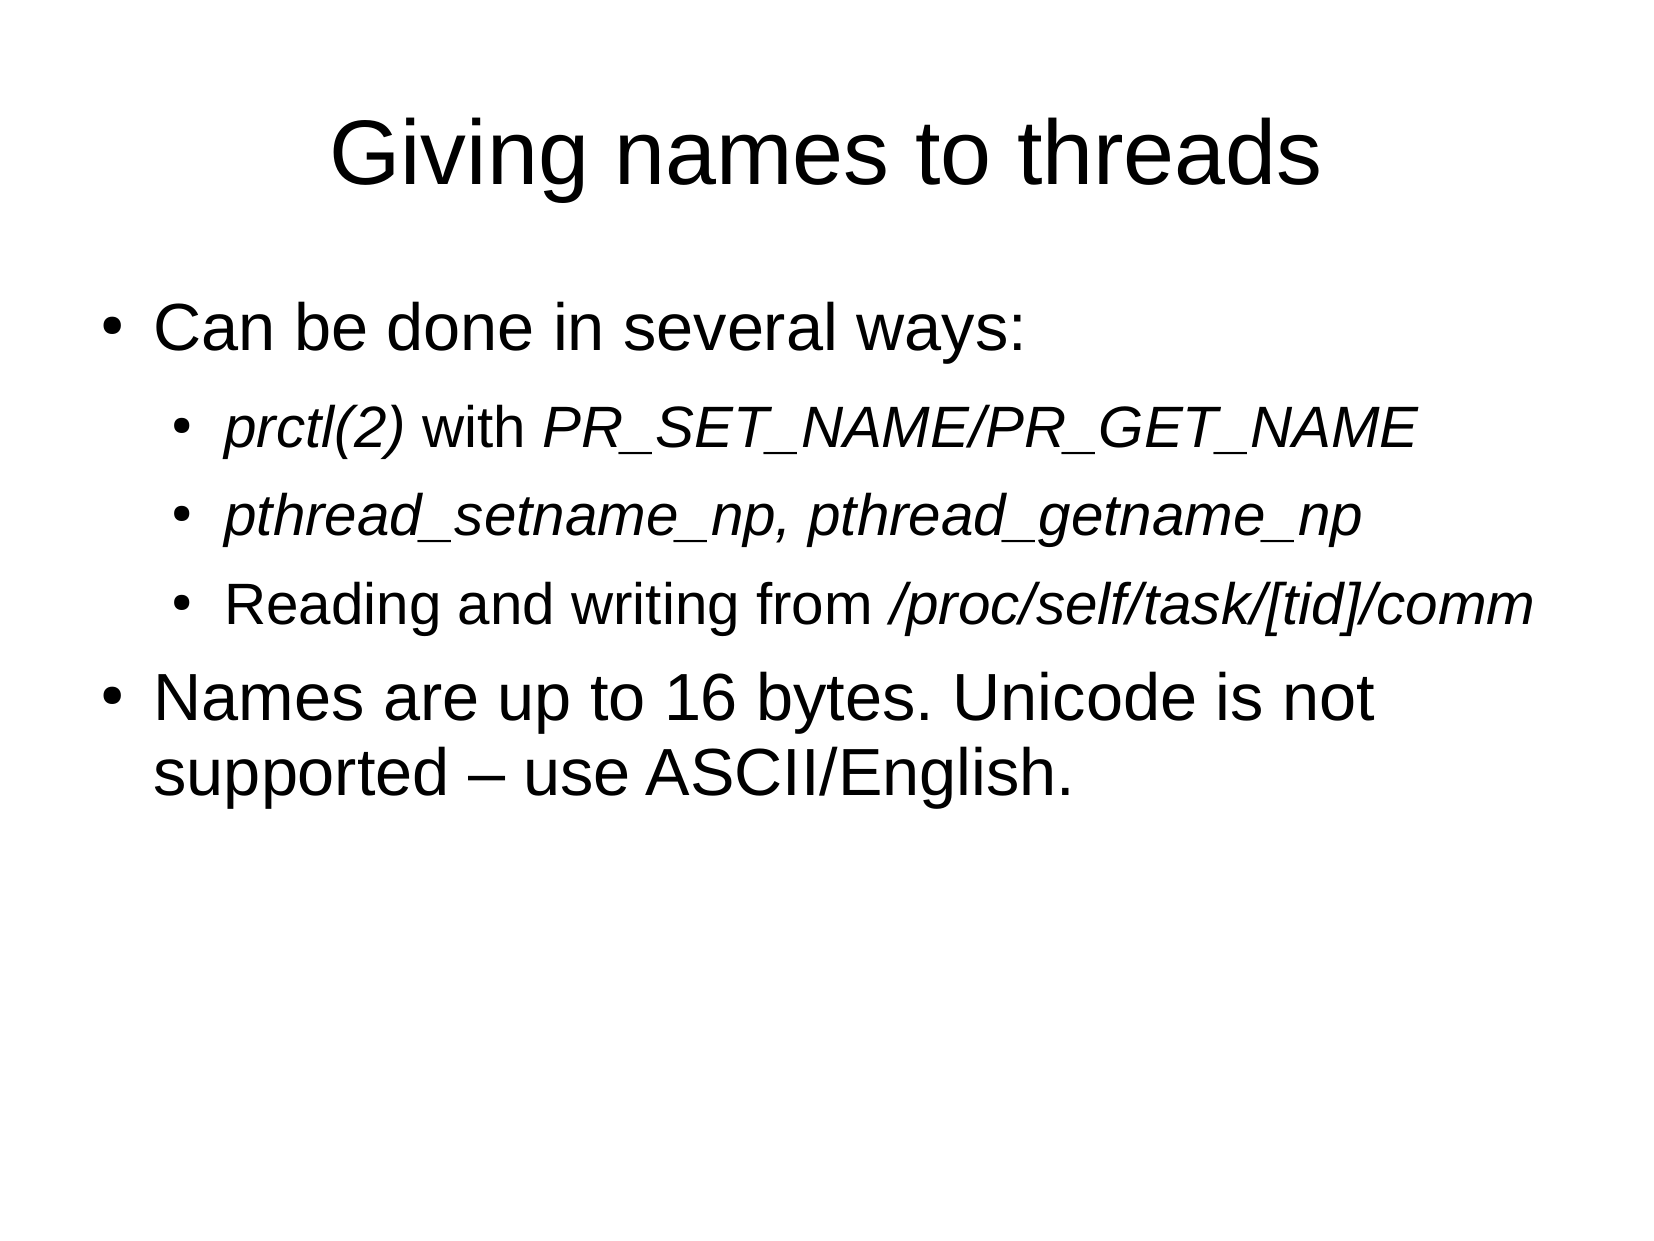

# Giving names to threads
Can be done in several ways:
prctl(2) with PR_SET_NAME/PR_GET_NAME
pthread_setname_np, pthread_getname_np
Reading and writing from /proc/self/task/[tid]/comm
Names are up to 16 bytes. Unicode is not supported – use ASCII/English.